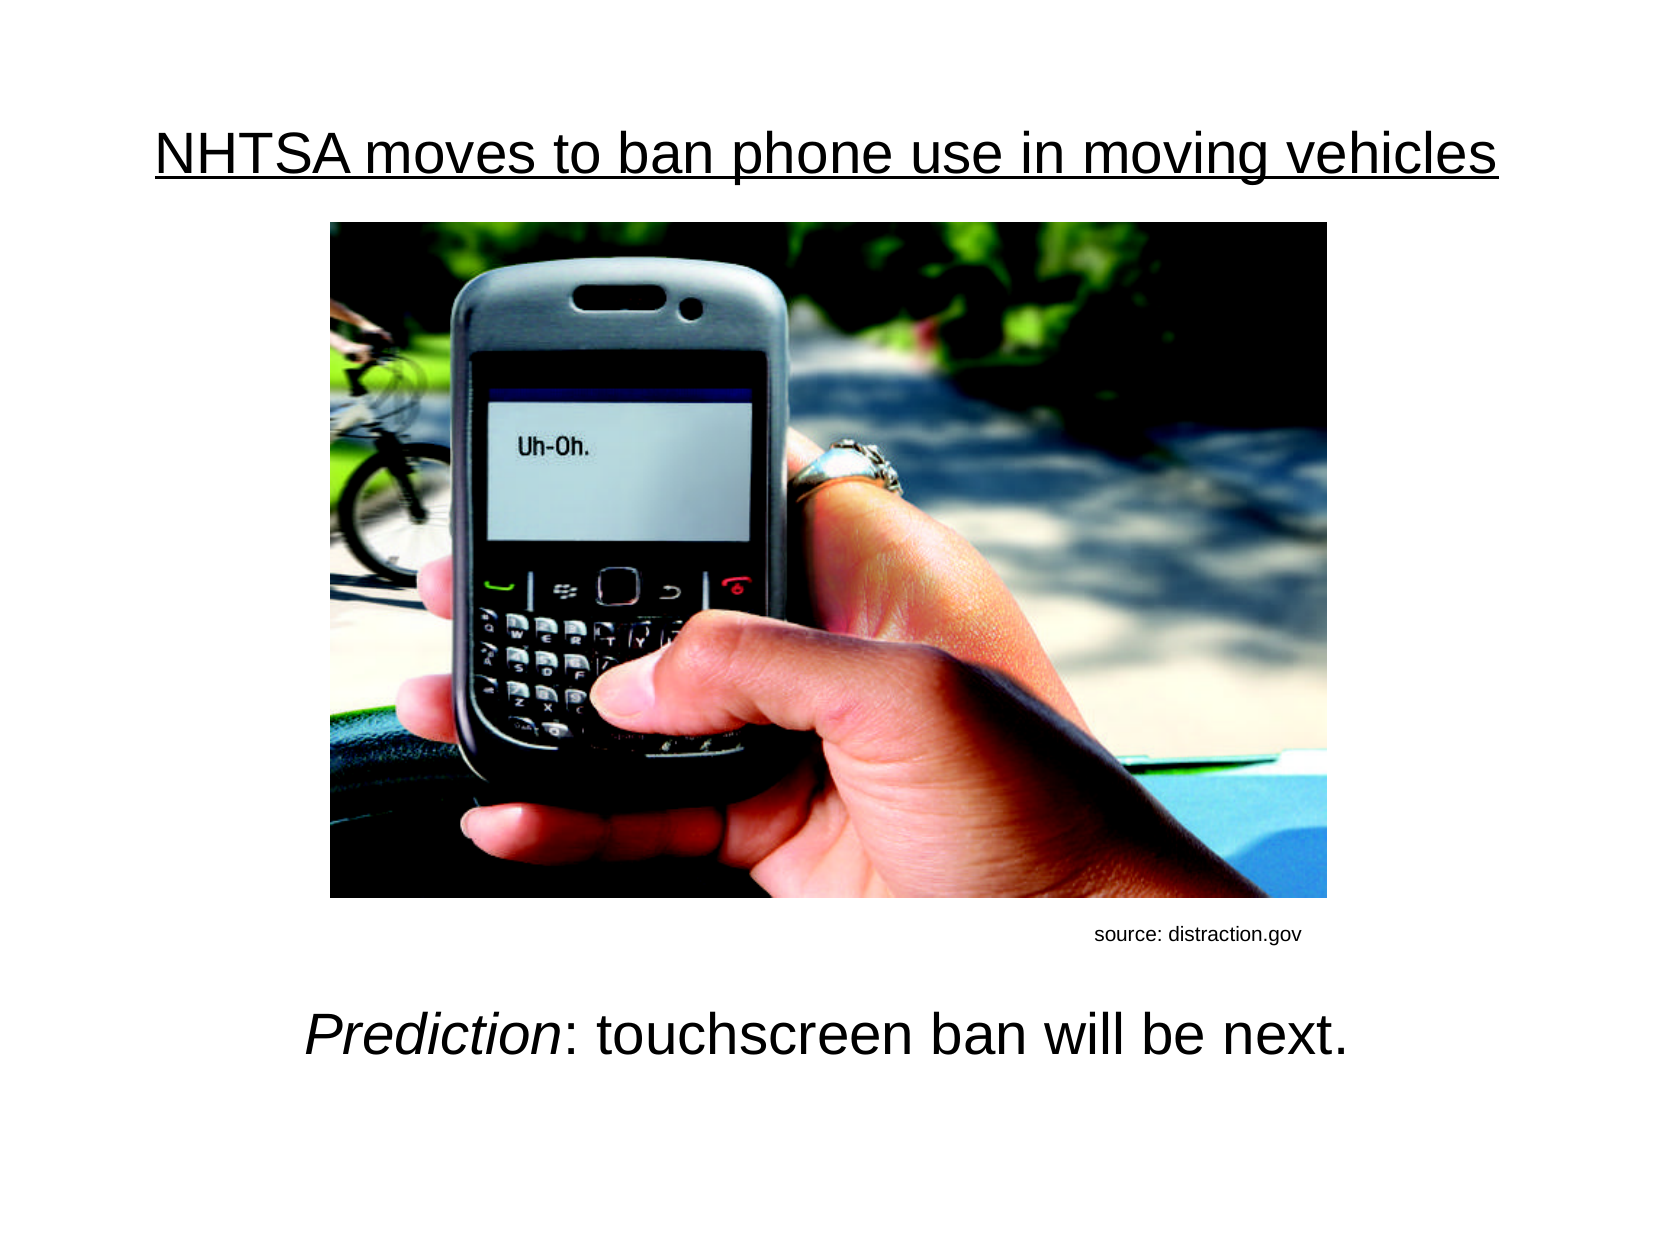

# NHTSA moves to ban phone use in moving vehicles
source: distraction.gov
Prediction: touchscreen ban will be next.